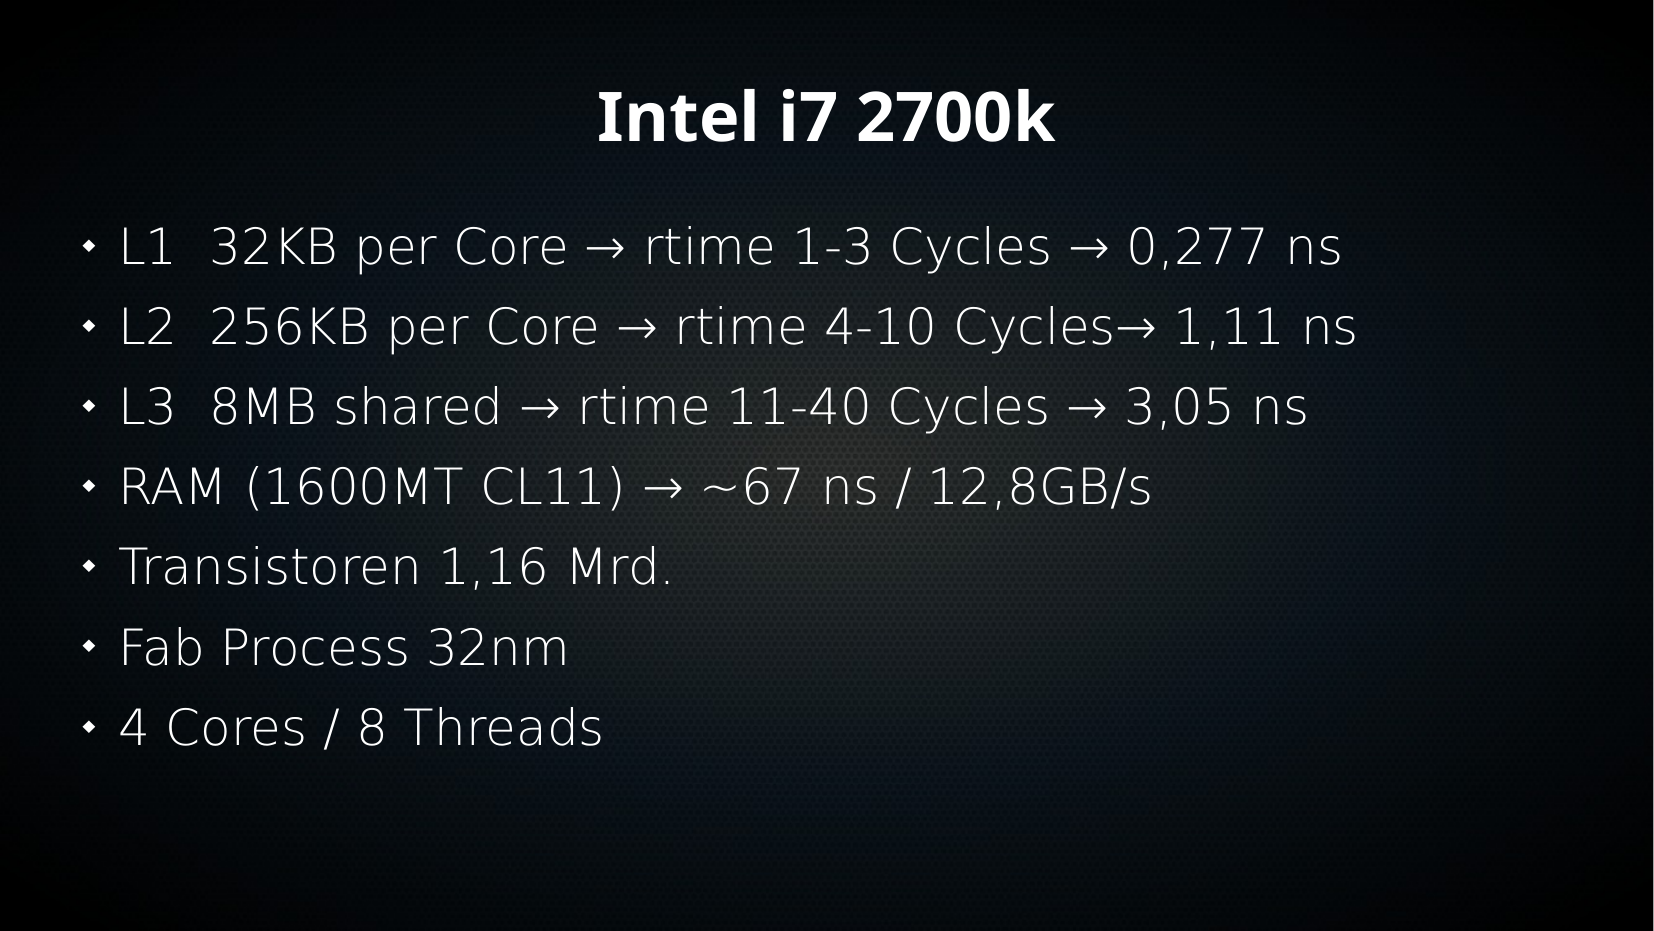

# Intel i7 2700k
L1 32KB per Core → rtime 1-3 Cycles → 0,277 ns
L2 256KB per Core → rtime 4-10 Cycles→ 1,11 ns
L3 8MB shared → rtime 11-40 Cycles → 3,05 ns
RAM (1600MT CL11) → ~67 ns / 12,8GB/s
Transistoren 1,16 Mrd.
Fab Process 32nm
4 Cores / 8 Threads